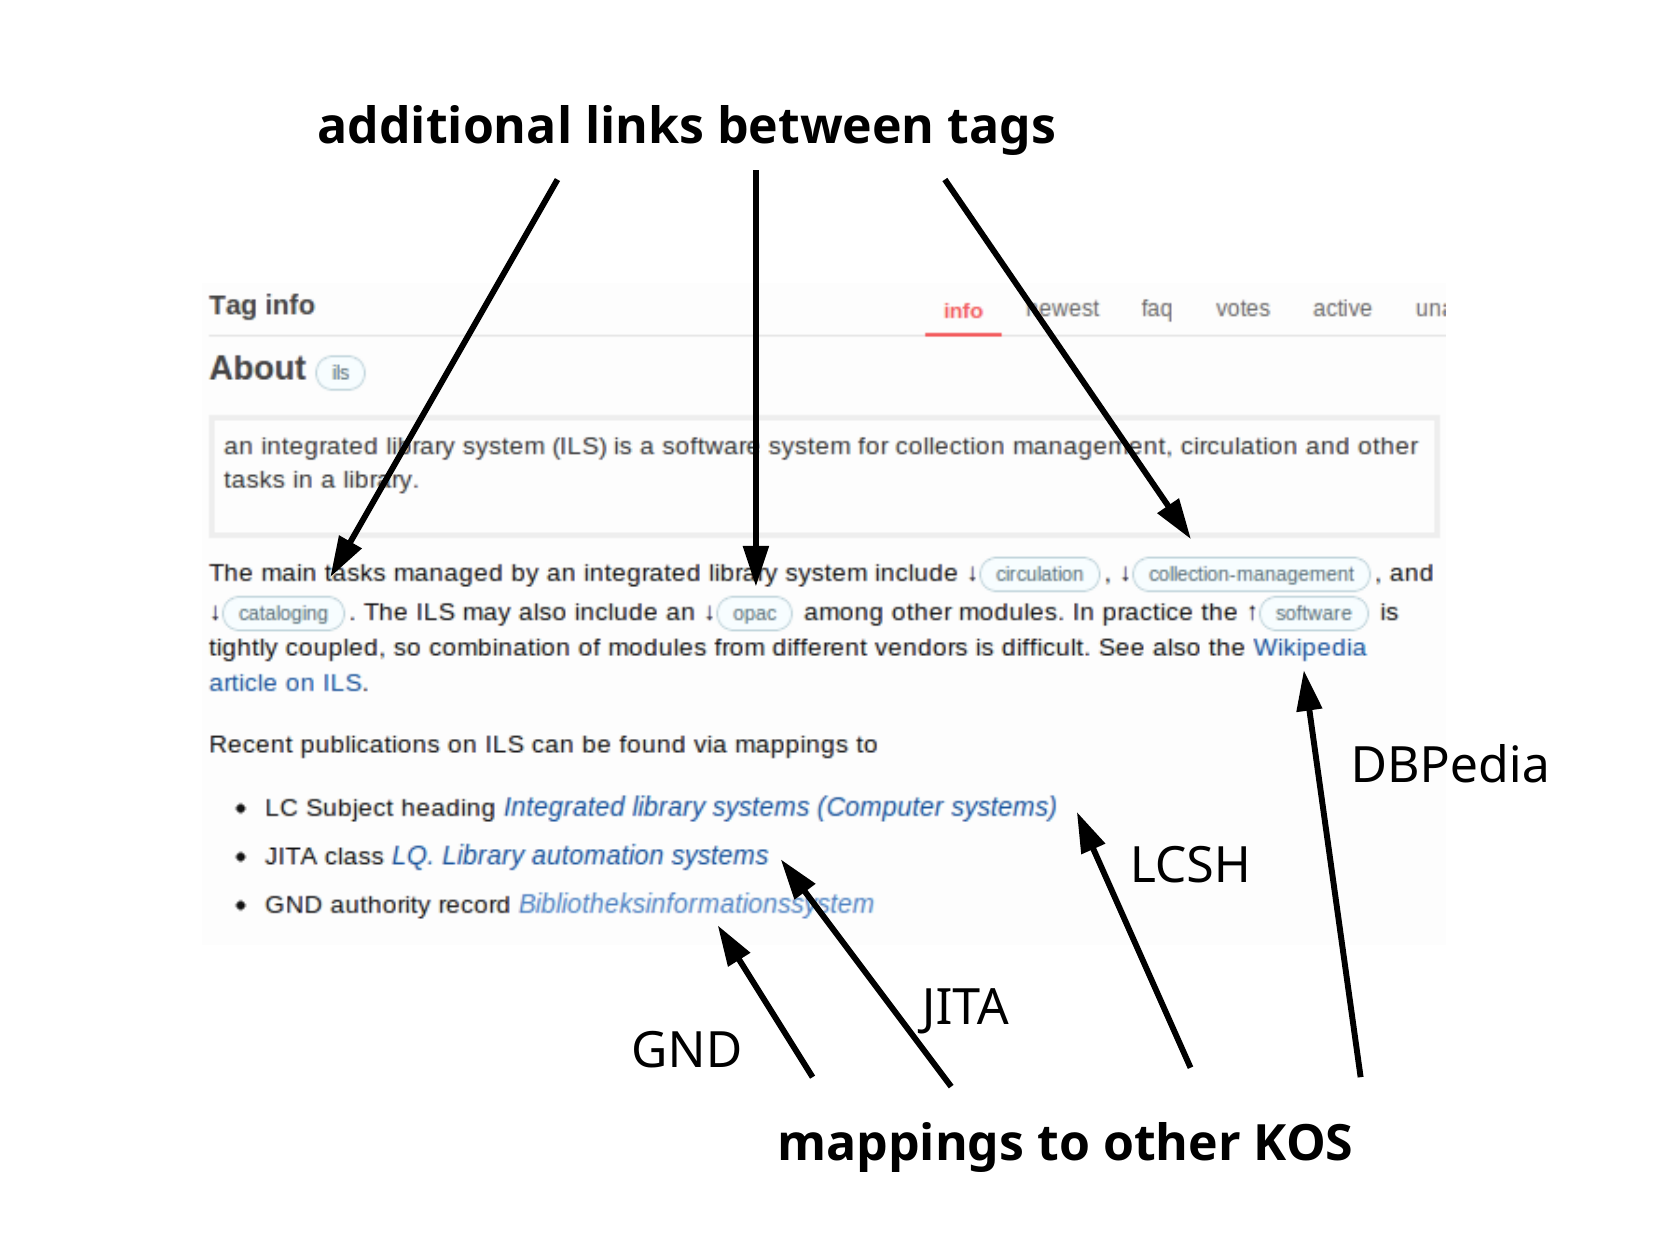

additional links between tags
DBPedia
LCSH
JITA
GND
mappings to other KOS